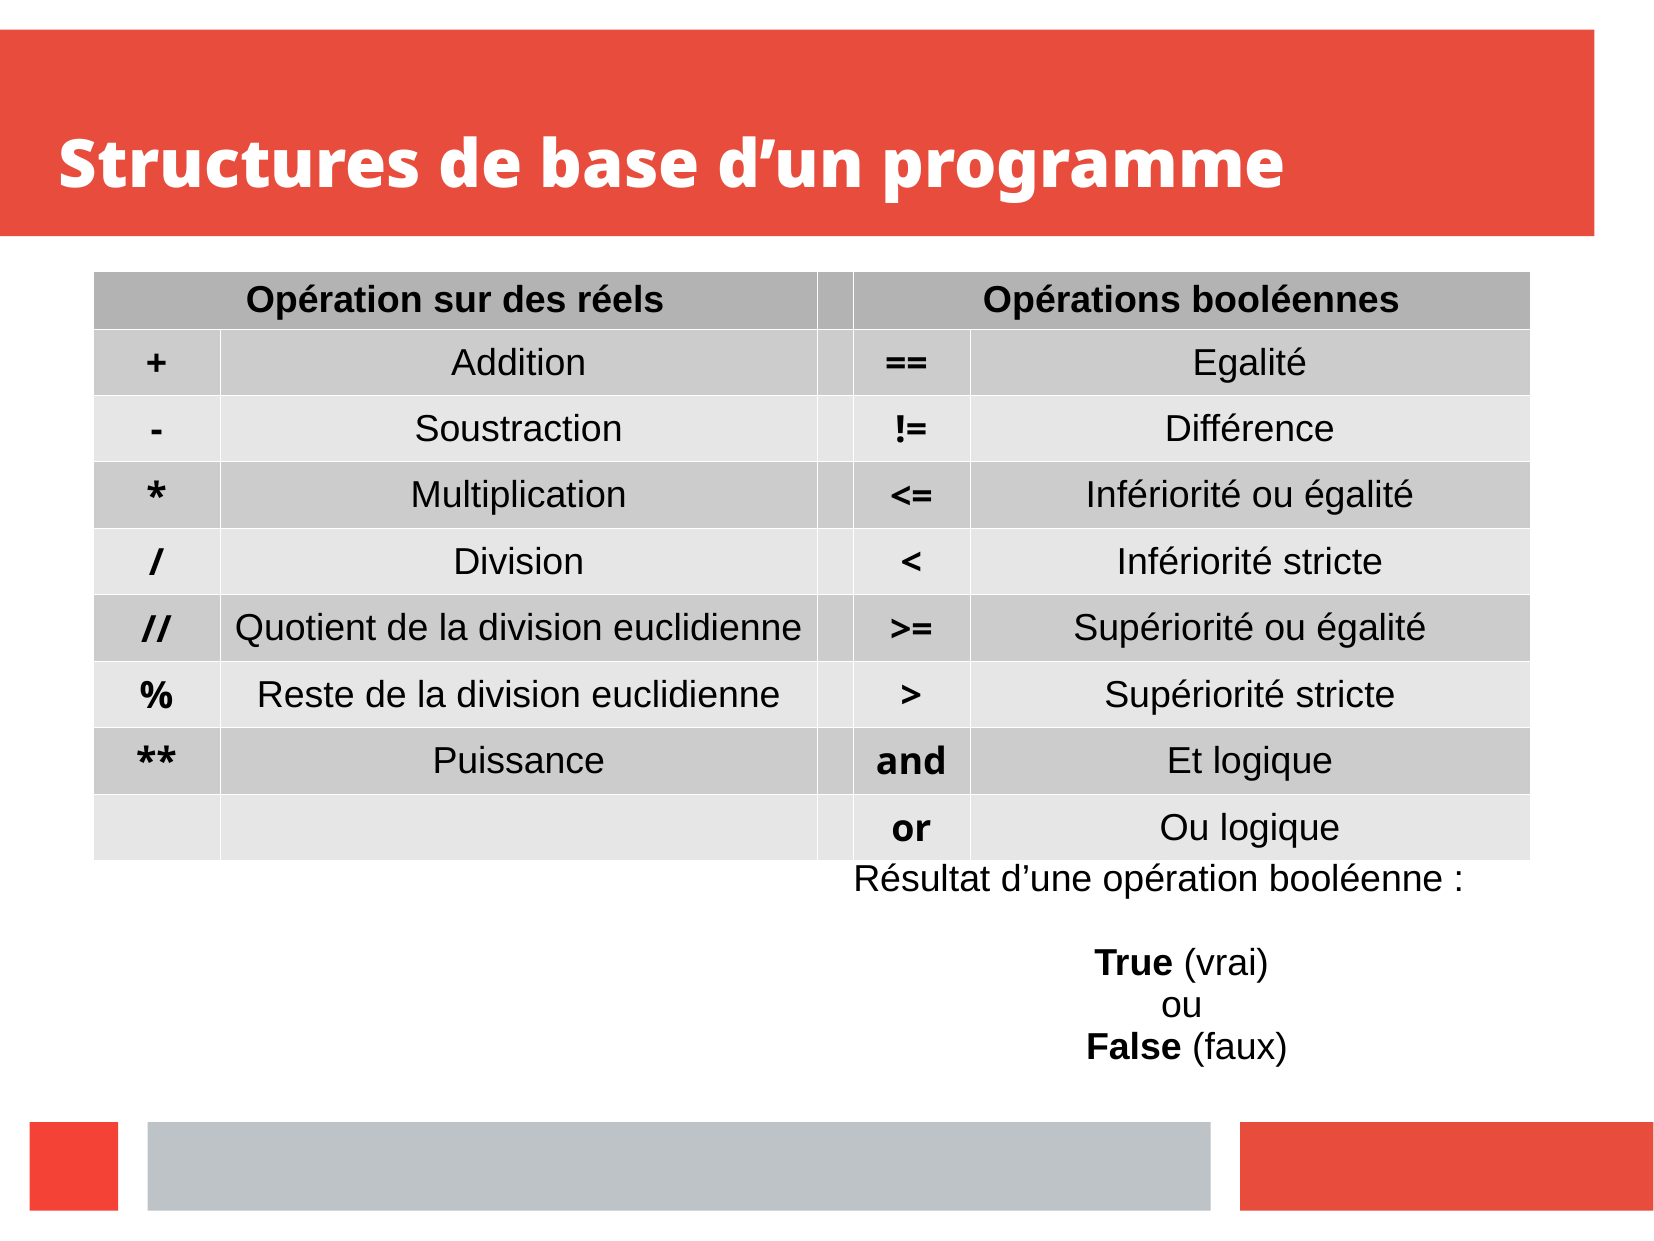

# Structures de base d’un programme
| Opération sur des réels | | | Opérations booléennes | |
| --- | --- | --- | --- | --- |
| + | Addition | | == | Egalité |
| - | Soustraction | | != | Différence |
| \* | Multiplication | | <= | Infériorité ou égalité |
| / | Division | | < | Infériorité stricte |
| // | Quotient de la division euclidienne | | >= | Supériorité ou égalité |
| % | Reste de la division euclidienne | | > | Supériorité stricte |
| \*\* | Puissance | | and | Et logique |
| | | | or | Ou logique |
Résultat d’une opération booléenne :
True (vrai)
ou
False (faux)